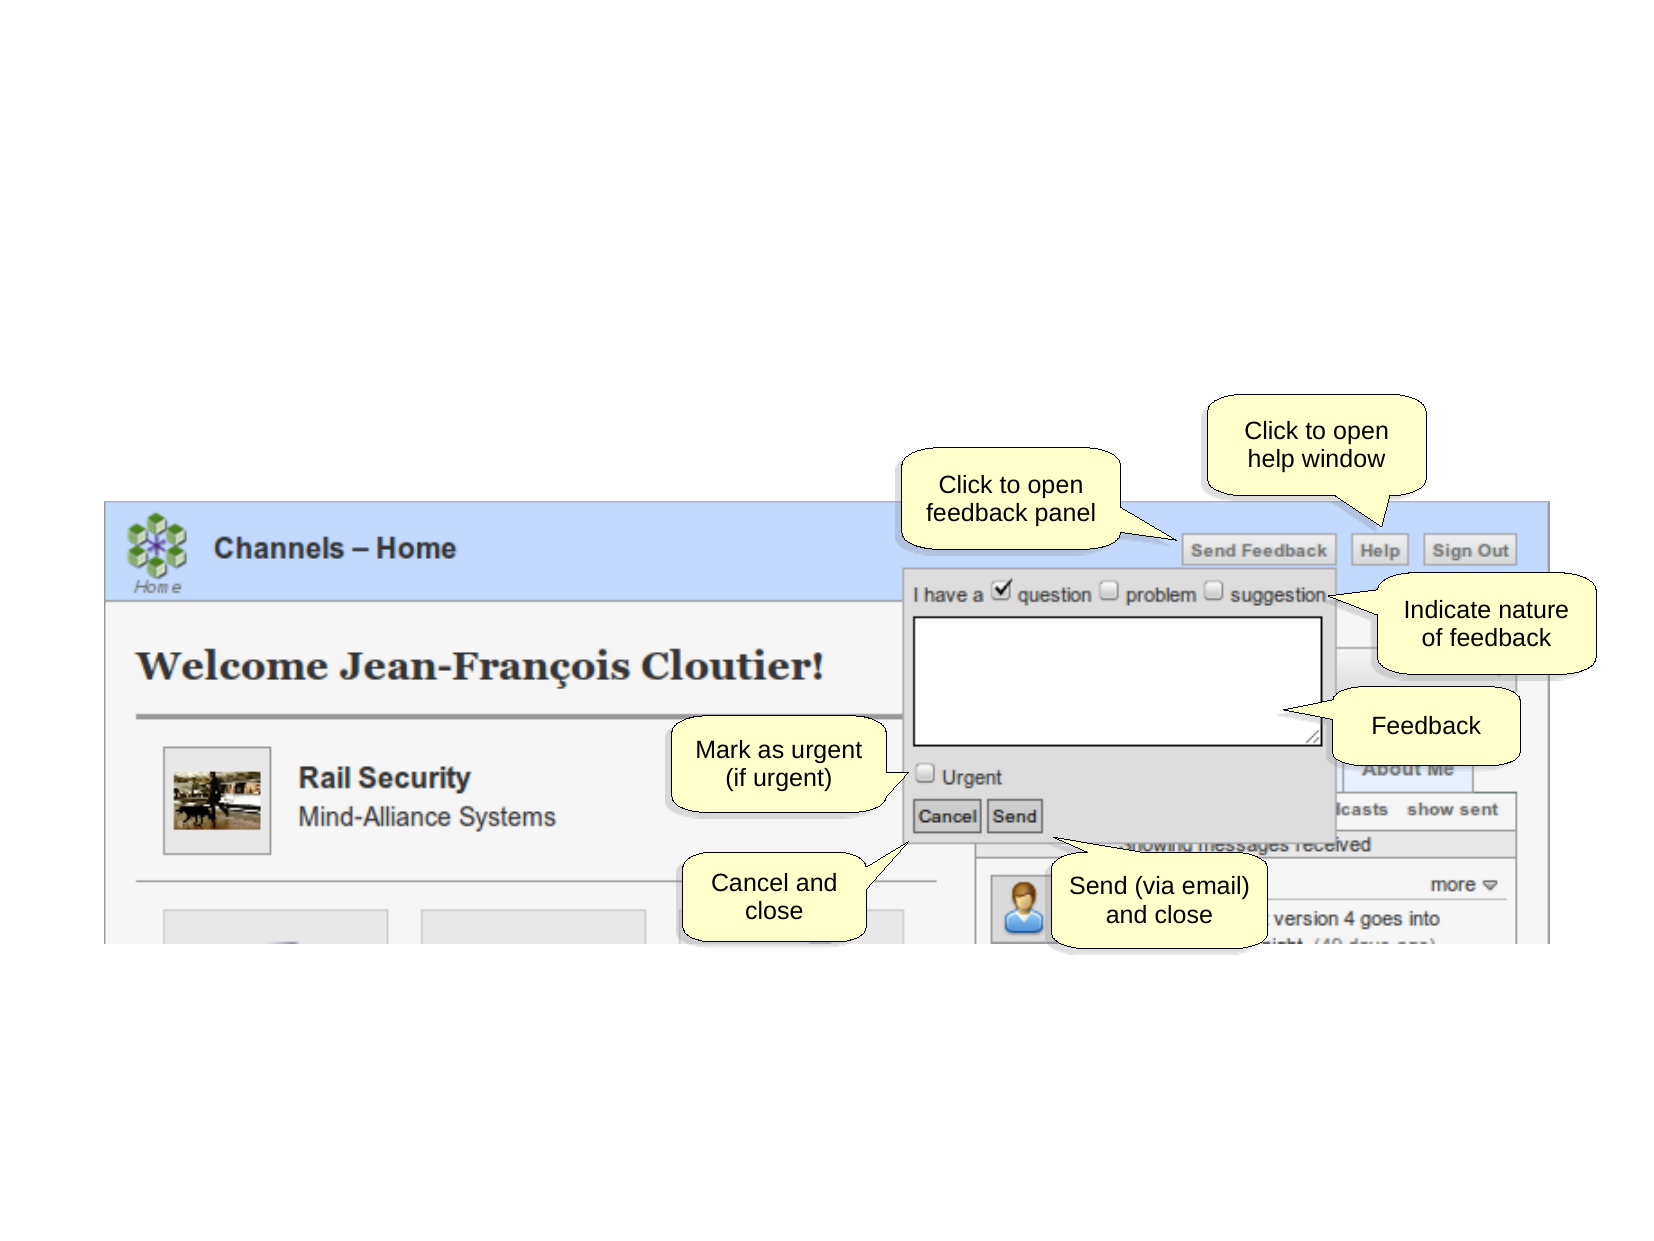

Click to open help window
Click to open feedback panel
Indicate nature of feedback
Feedback
Mark as urgent (if urgent)
Cancel and close
Send (via email) and close